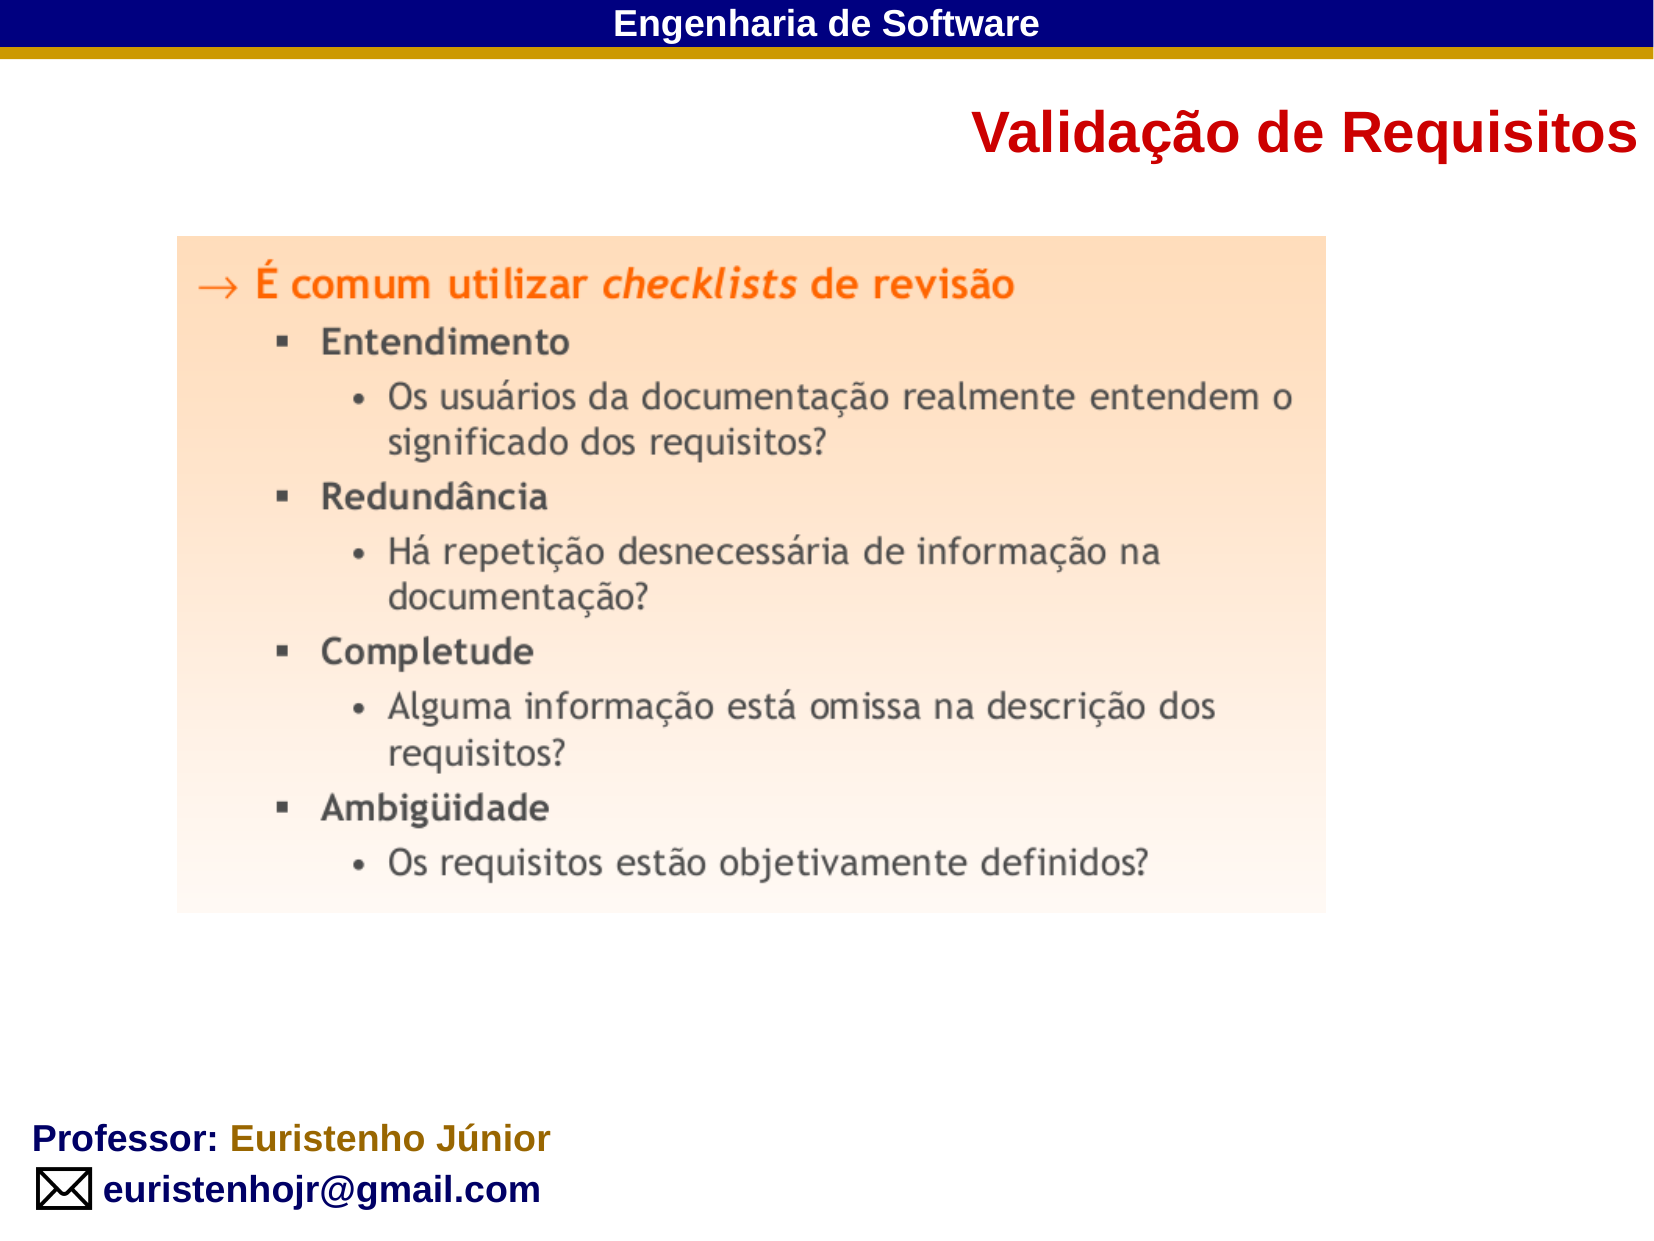

Engenharia de Software
Validação de Requisitos
Professor: Euristenho Júnior
euristenhojr@gmail.com